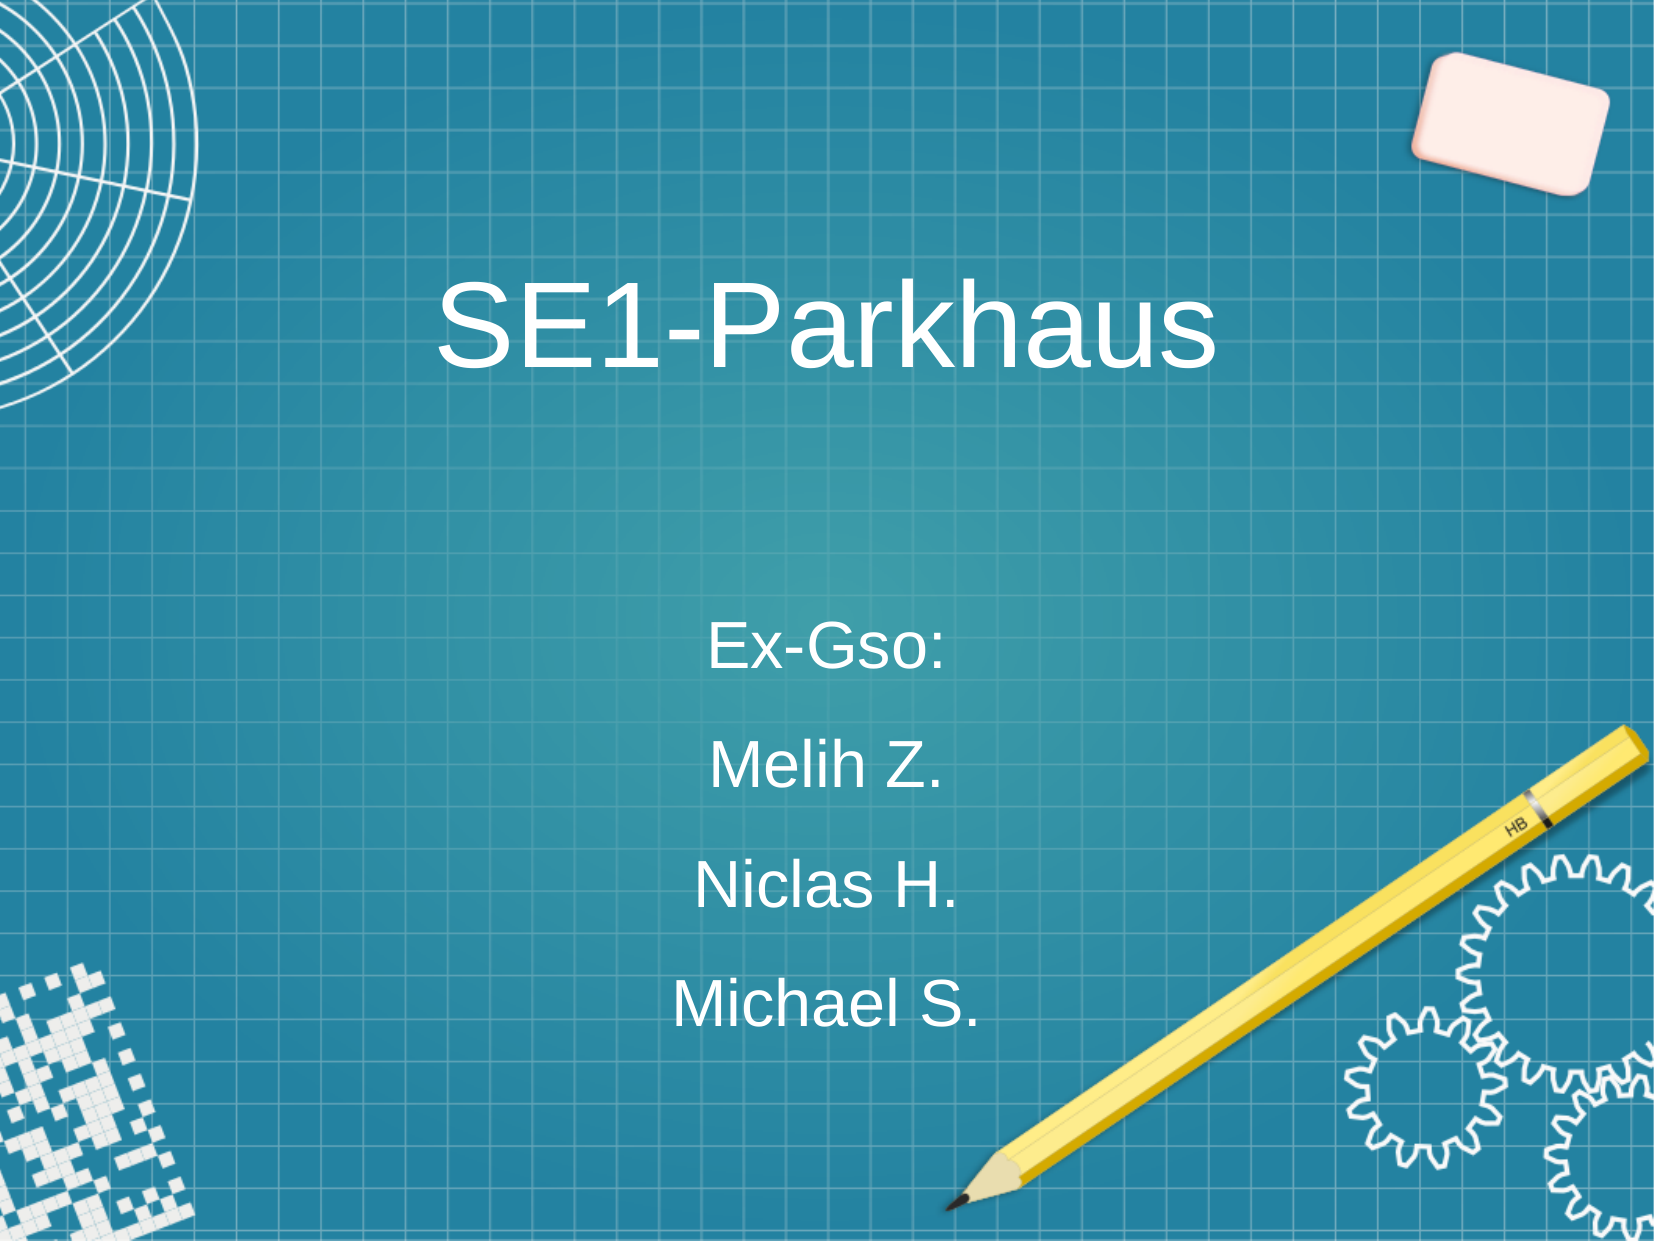

# SE1-Parkhaus
Ex-Gso:
Melih Z.
Niclas H.
Michael S.